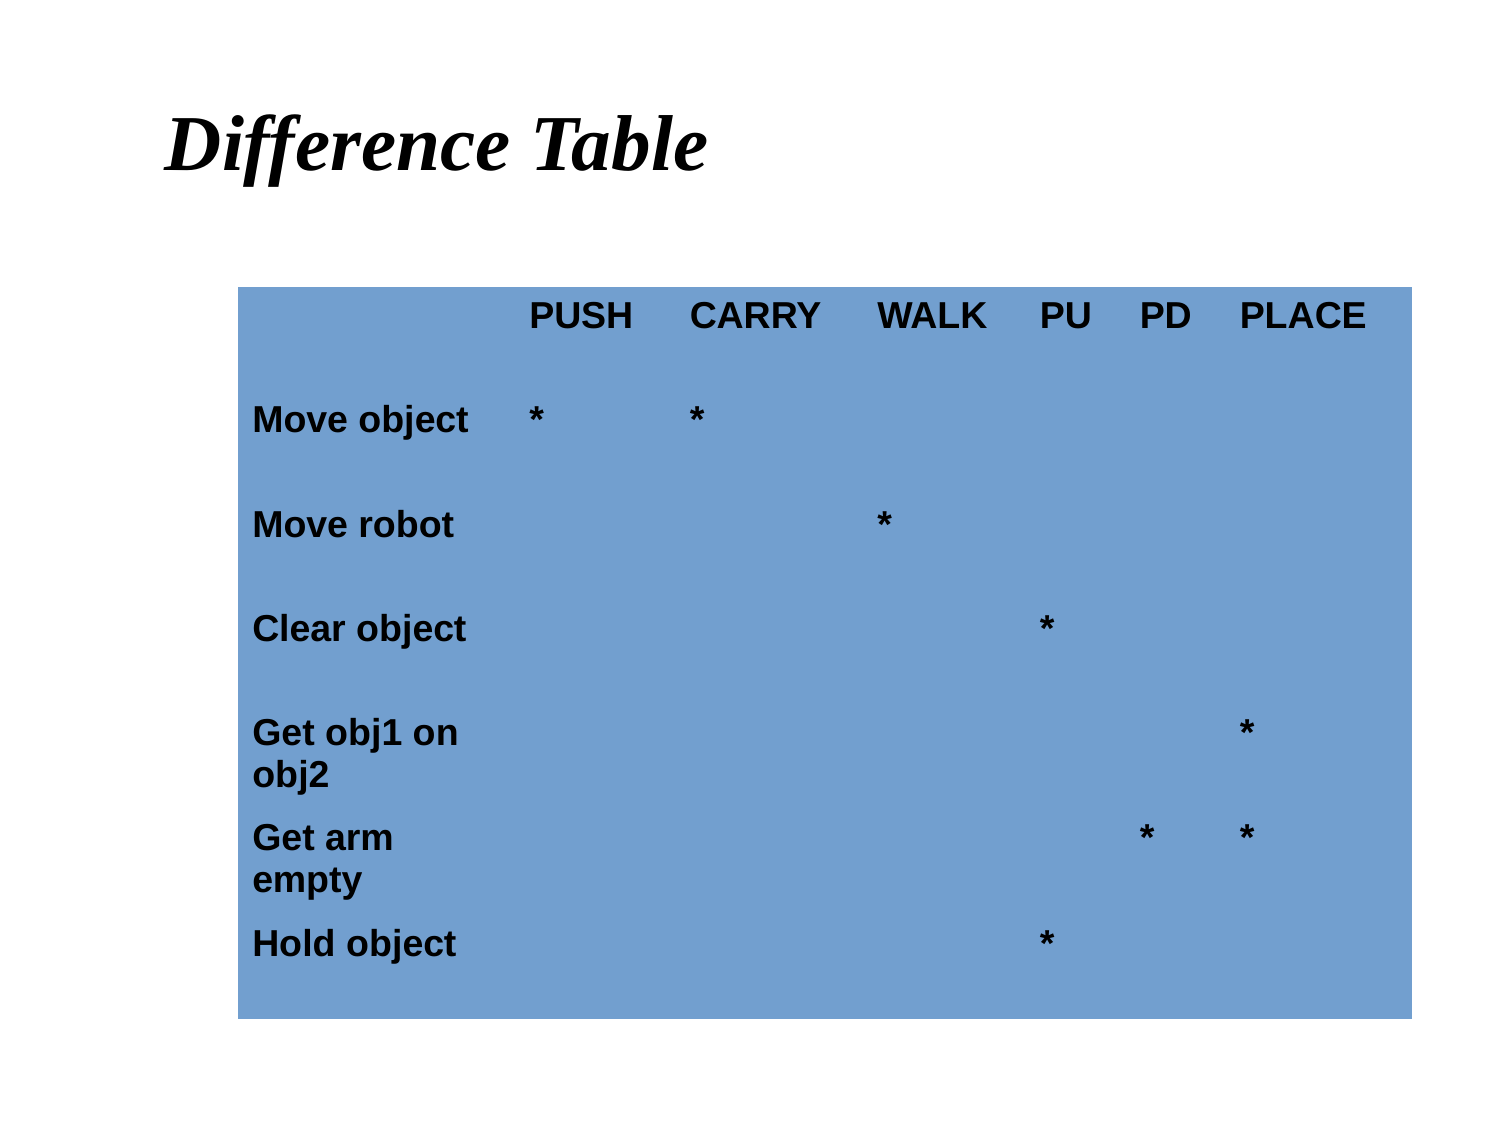

Difference Table
| | PUSH | CARRY | WALK | PU | PD | PLACE |
| --- | --- | --- | --- | --- | --- | --- |
| Move object | \* | \* | | | | |
| Move robot | | | \* | | | |
| Clear object | | | | \* | | |
| Get obj1 on obj2 | | | | | | \* |
| Get arm empty | | | | | \* | \* |
| Hold object | | | | \* | | |